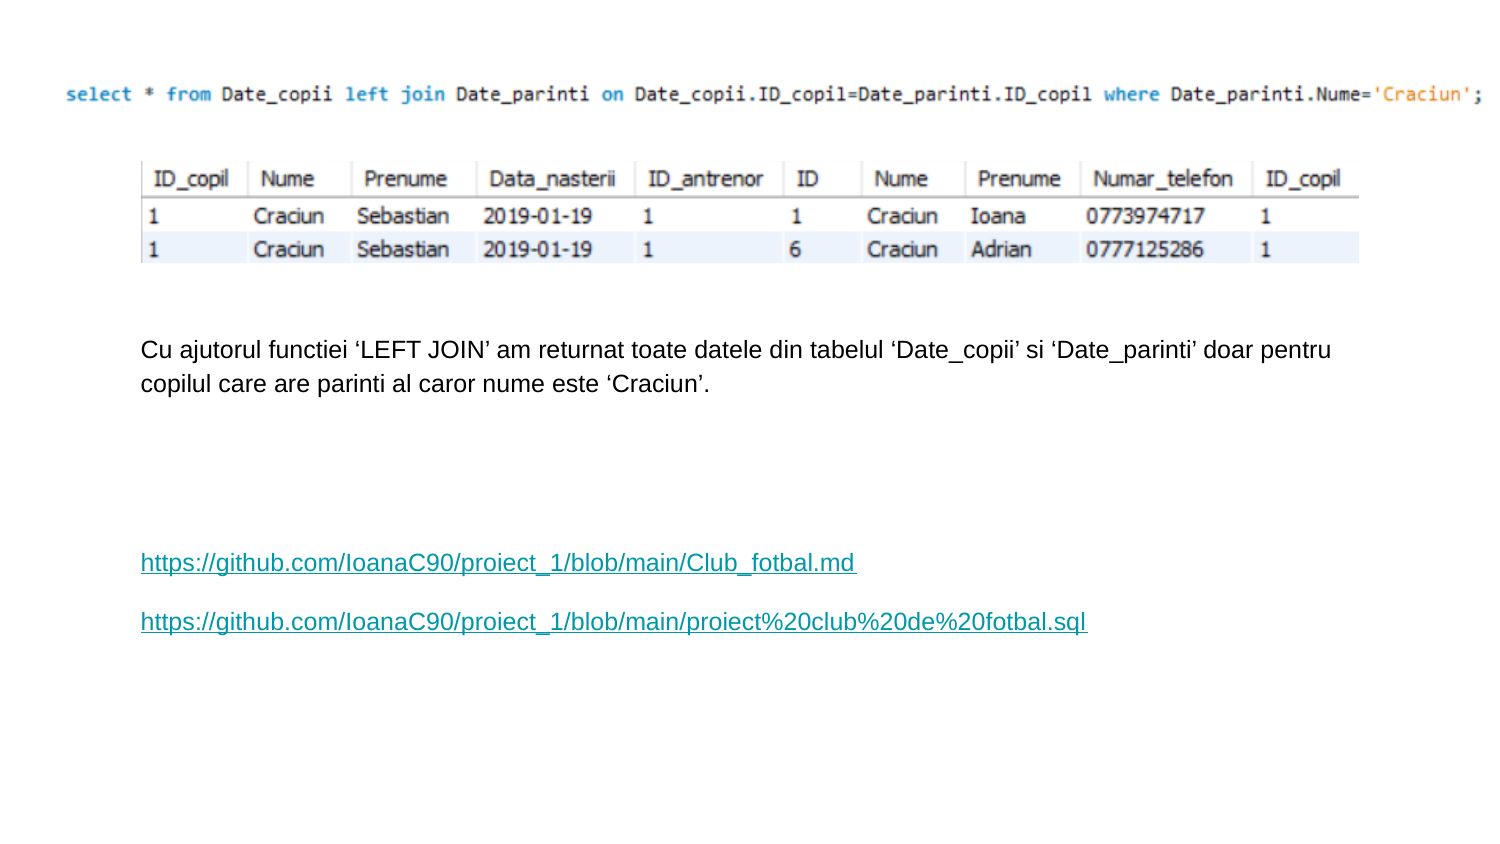

Cu ajutorul functiei ‘LEFT JOIN’ am returnat toate datele din tabelul ‘Date_copii’ si ‘Date_parinti’ doar pentru copilul care are parinti al caror nume este ‘Craciun’.
https://github.com/IoanaC90/proiect_1/blob/main/Club_fotbal.md
https://github.com/IoanaC90/proiect_1/blob/main/proiect%20club%20de%20fotbal.sql